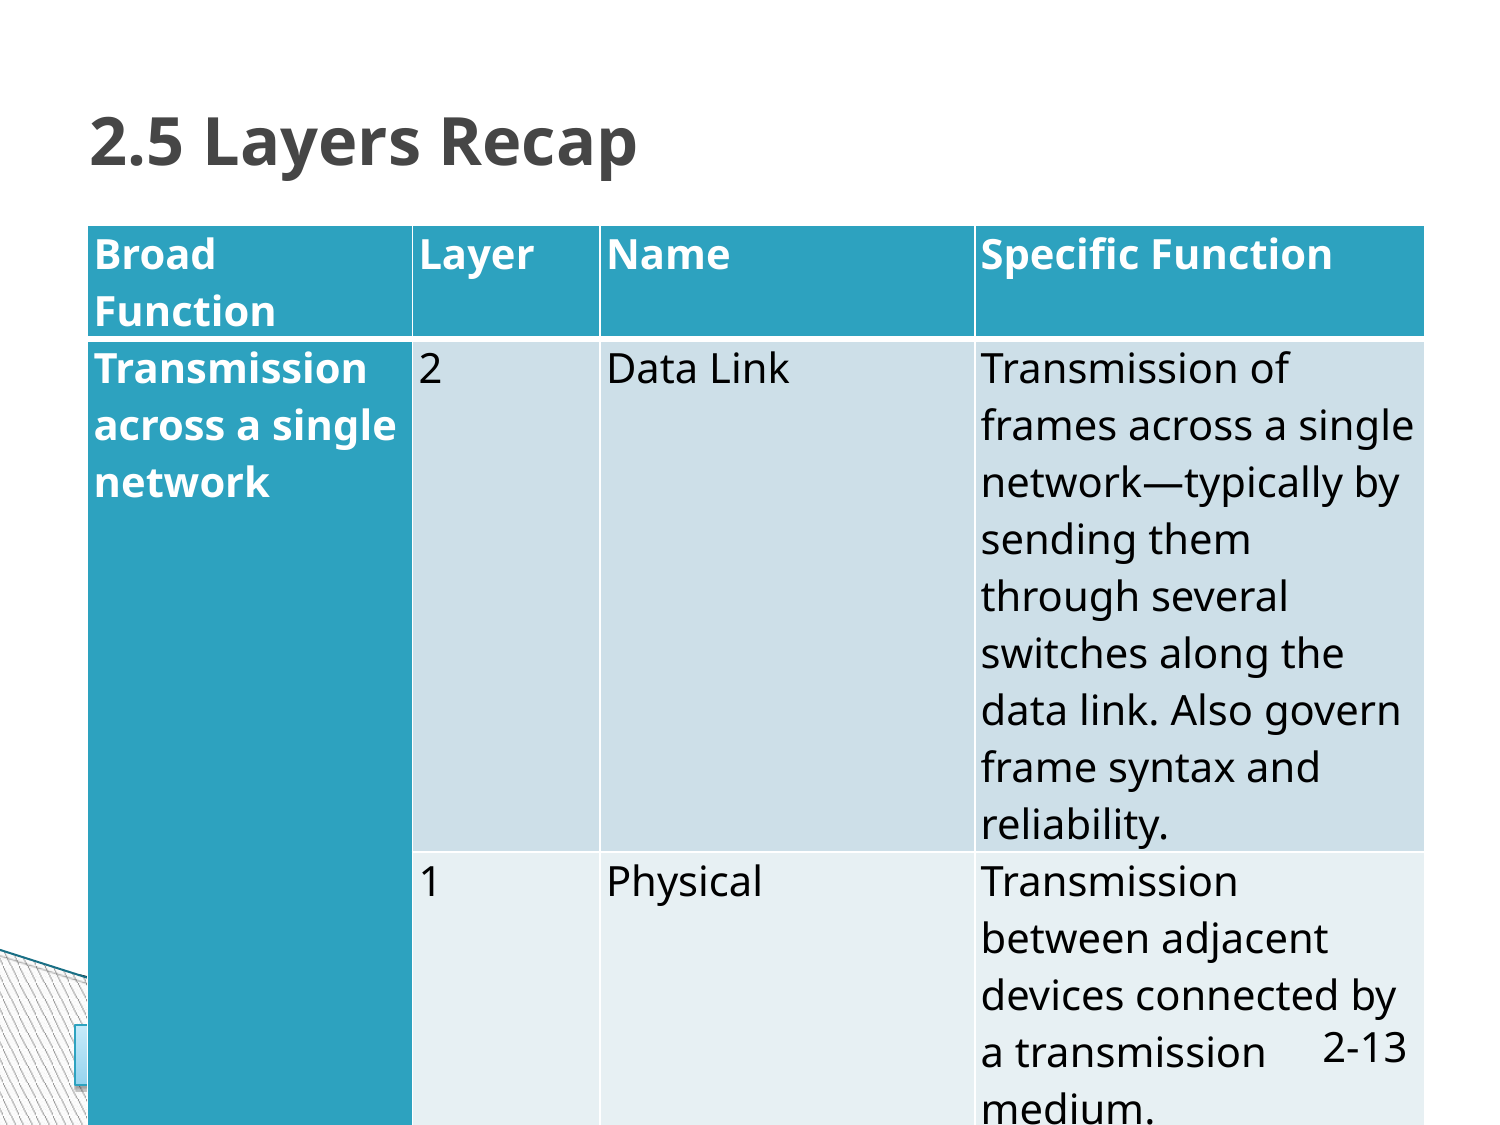

# 2.5 Layers Recap
| Broad Function | Layer | Name | Specific Function |
| --- | --- | --- | --- |
| Transmission across a single network | 2 | Data Link | Transmission of frames across a single network—typically by sending them through several switches along the data link. Also govern frame syntax and reliability. |
| | 1 | Physical | Transmission between adjacent devices connected by a transmission medium. |
Copyright © 2015 Pearson Education, Inc.